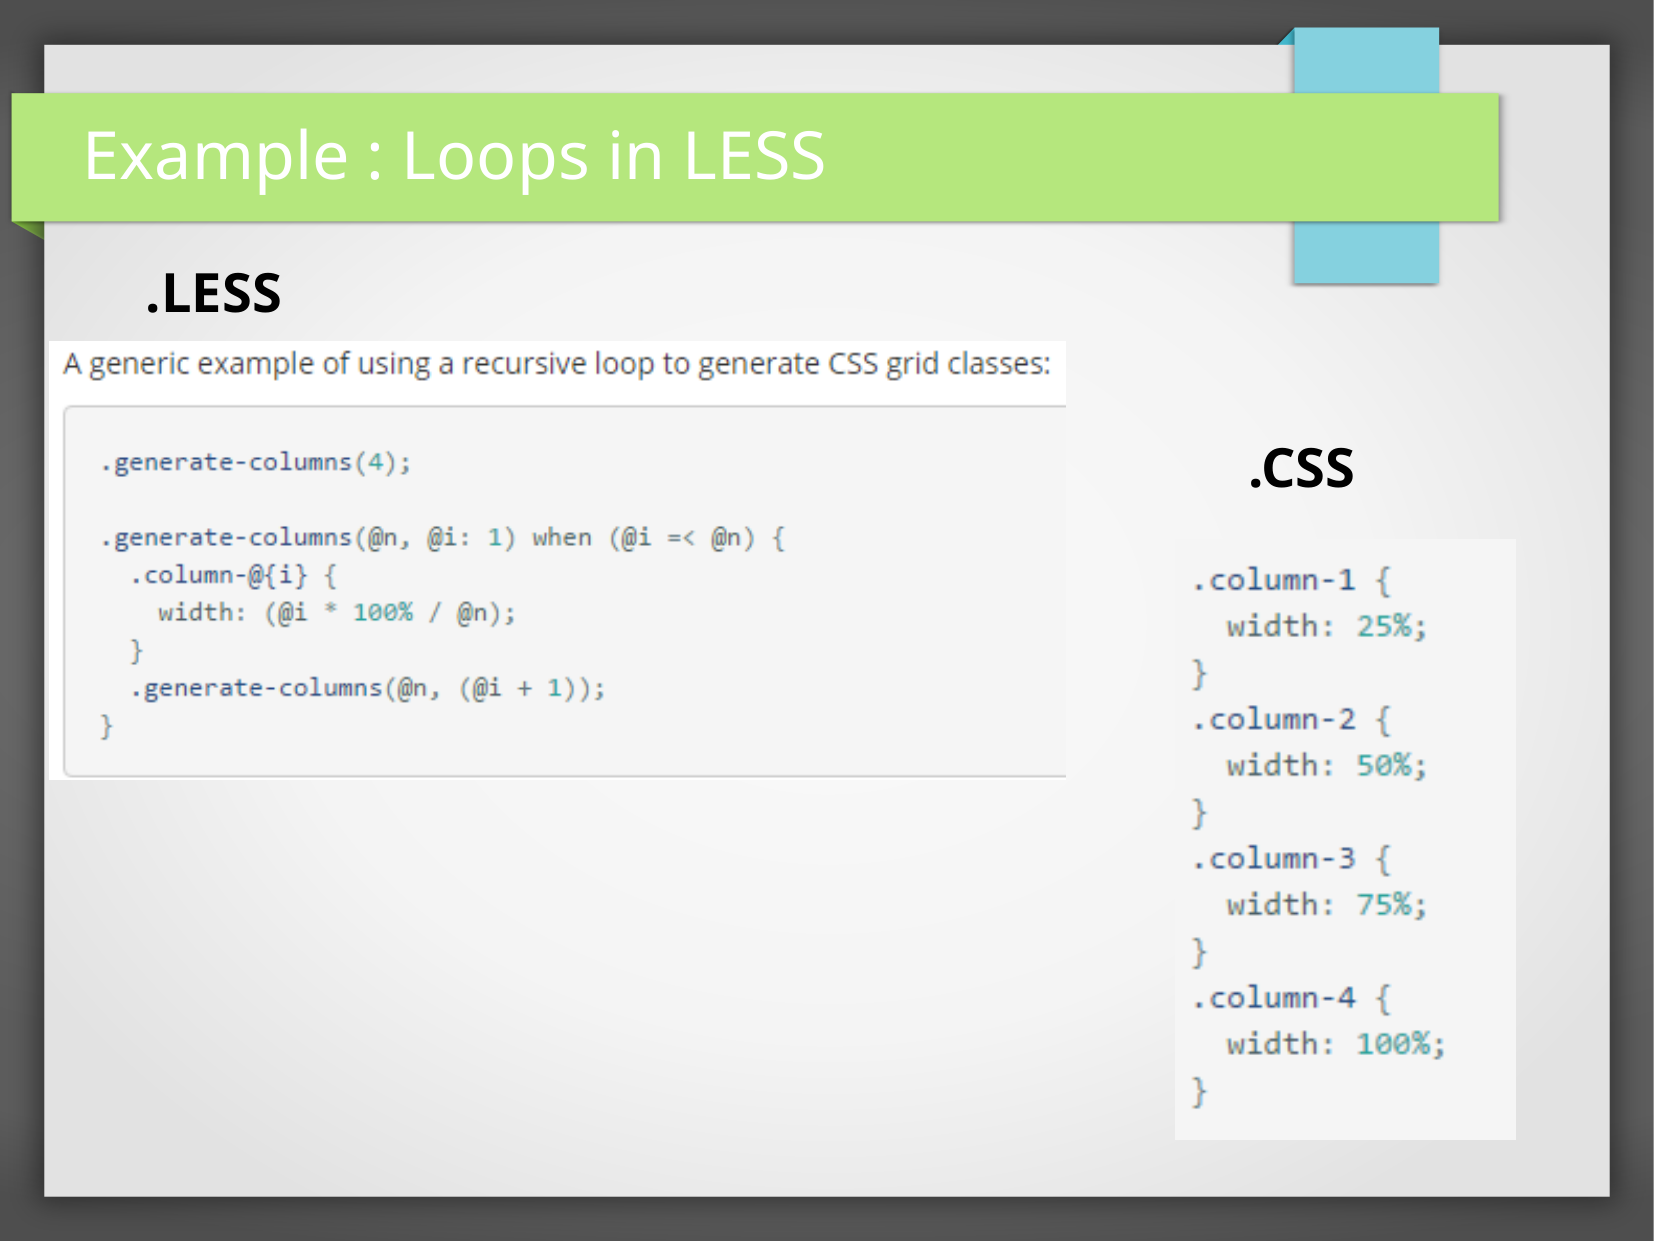

# Example : Loops in LESS
.LESS
.CSS